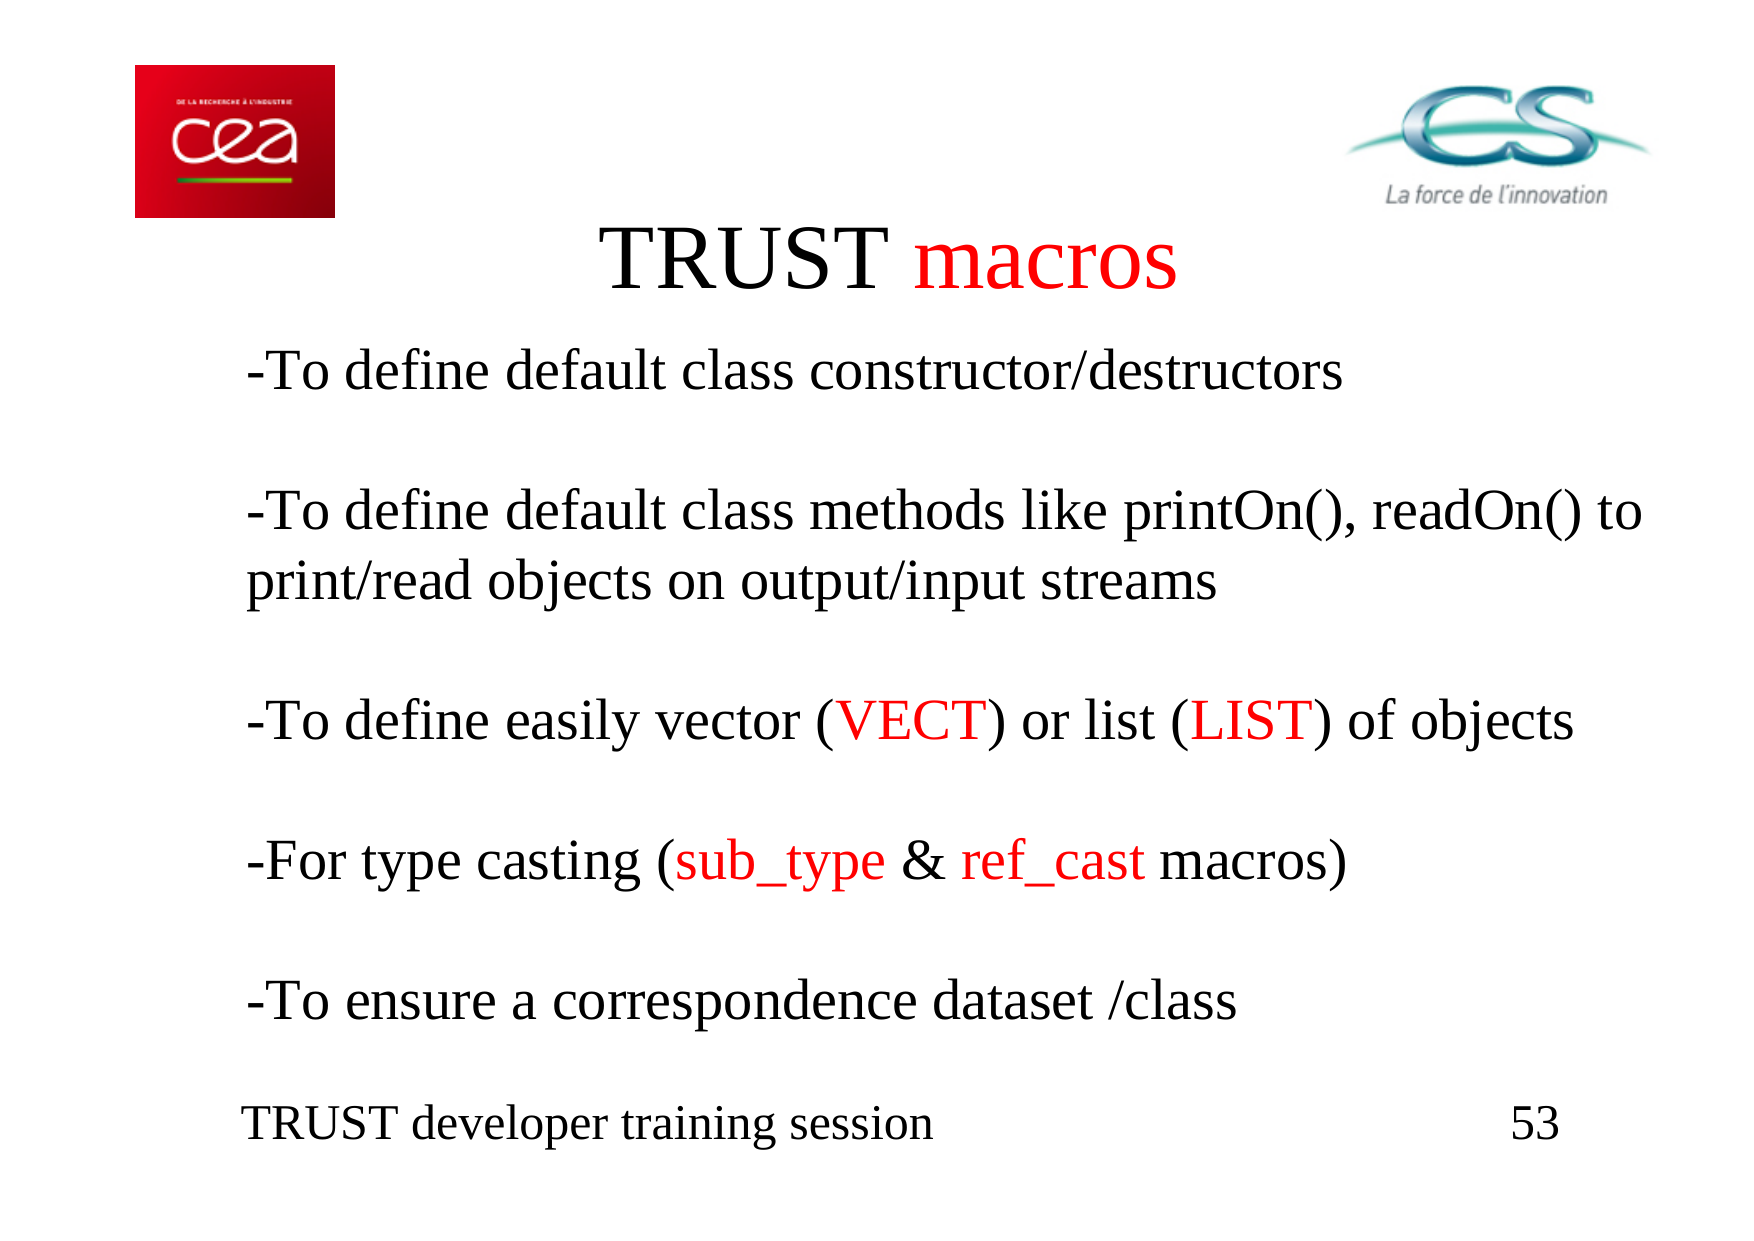

# TRUST macros
-To define default class constructor/destructors
-To define default class methods like printOn(), readOn() to print/read objects on output/input streams
-To define easily vector (VECT) or list (LIST) of objects
-For type casting (sub_type & ref_cast macros)
-To ensure a correspondence dataset /class
TRUST developer training session
53